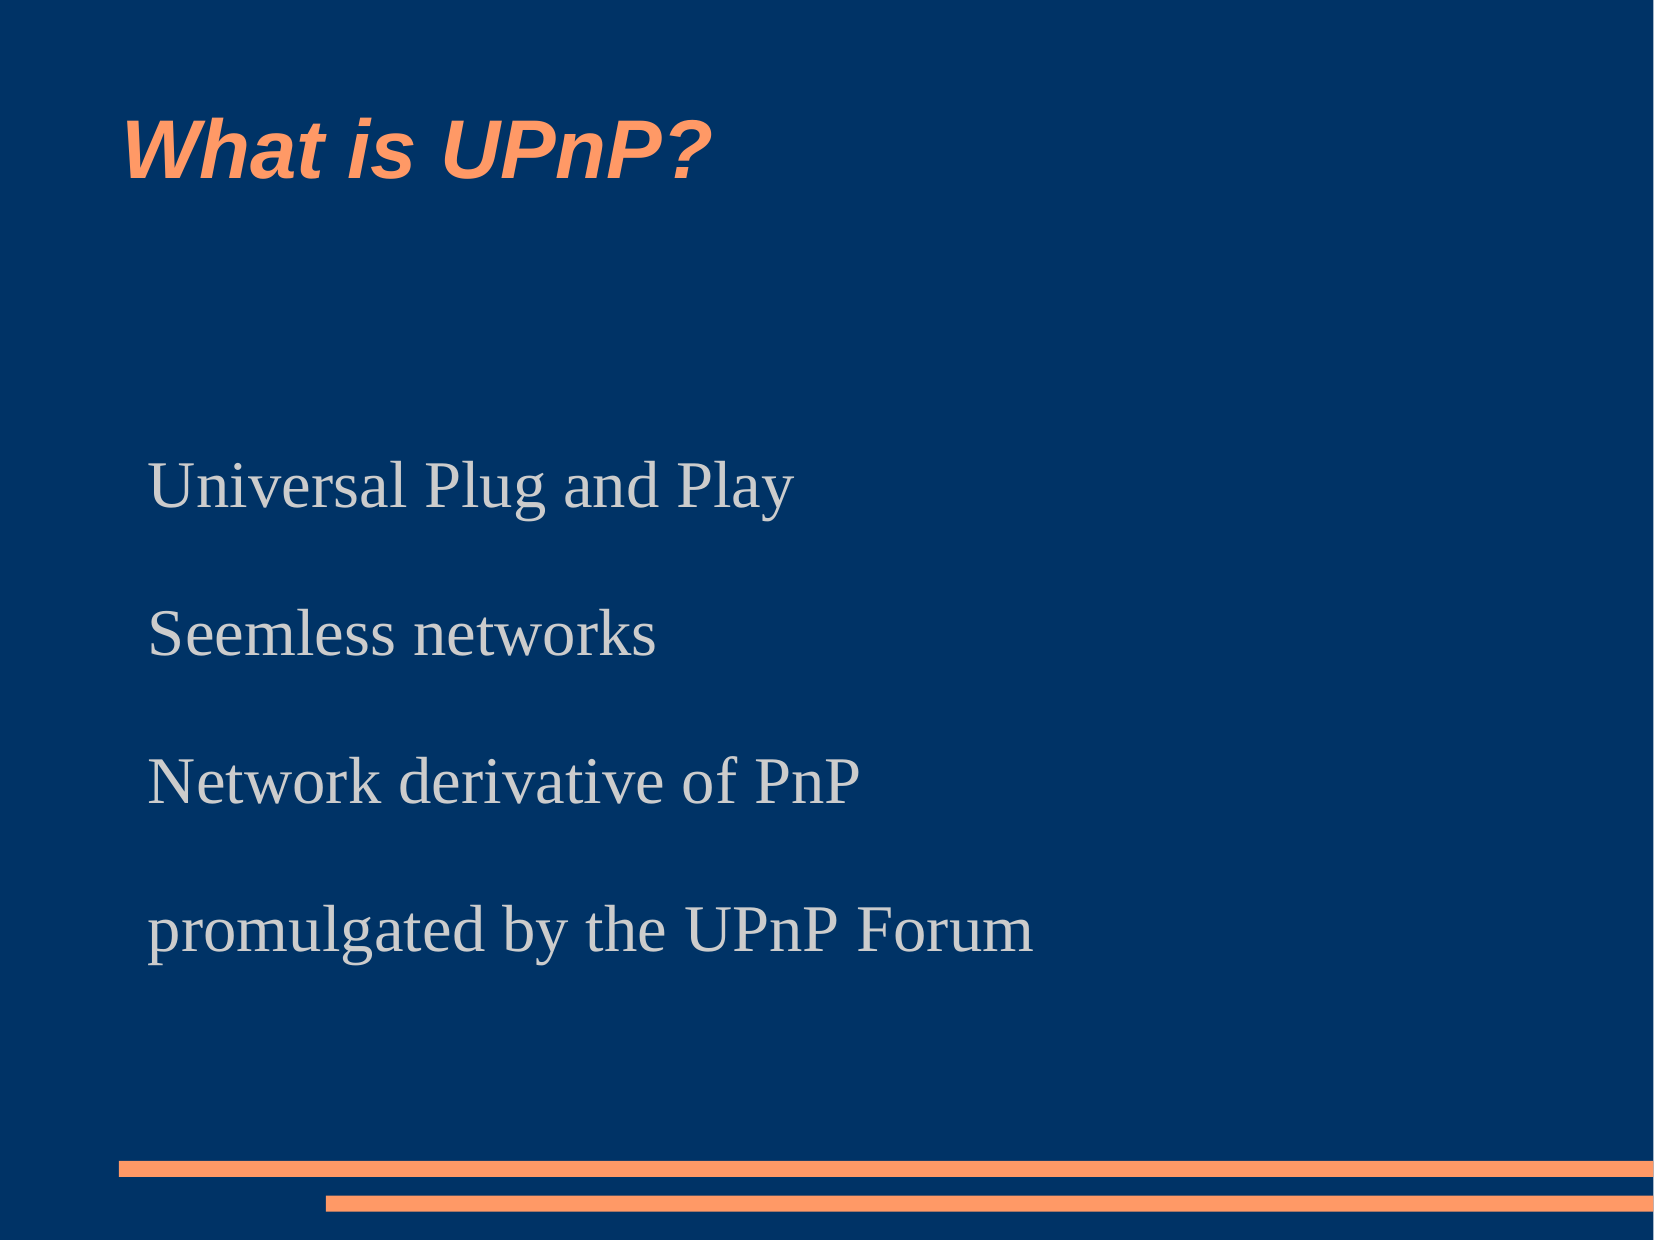

# What is UPnP?
Universal Plug and Play
Seemless networks
Network derivative of PnP
promulgated by the UPnP Forum